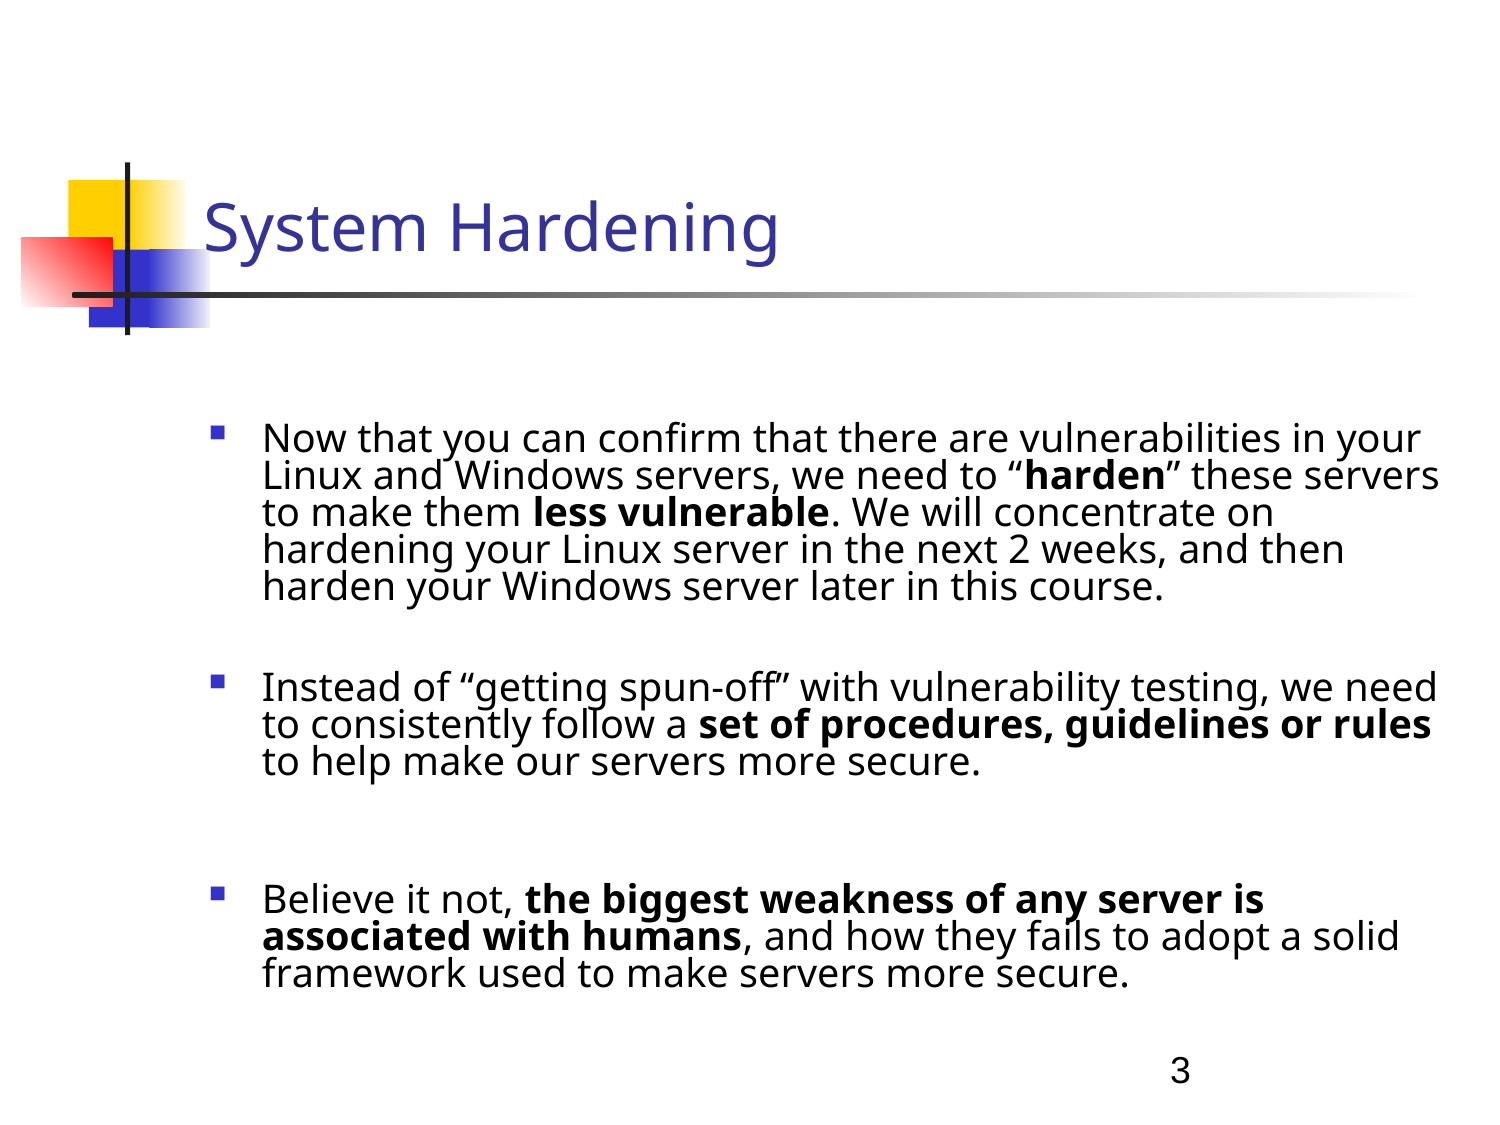

# System Hardening
Now that you can confirm that there are vulnerabilities in your Linux and Windows servers, we need to “harden” these servers to make them less vulnerable. We will concentrate on hardening your Linux server in the next 2 weeks, and then harden your Windows server later in this course.
Instead of “getting spun-off” with vulnerability testing, we need to consistently follow a set of procedures, guidelines or rules to help make our servers more secure.
Believe it not, the biggest weakness of any server is associated with humans, and how they fails to adopt a solid framework used to make servers more secure.
3